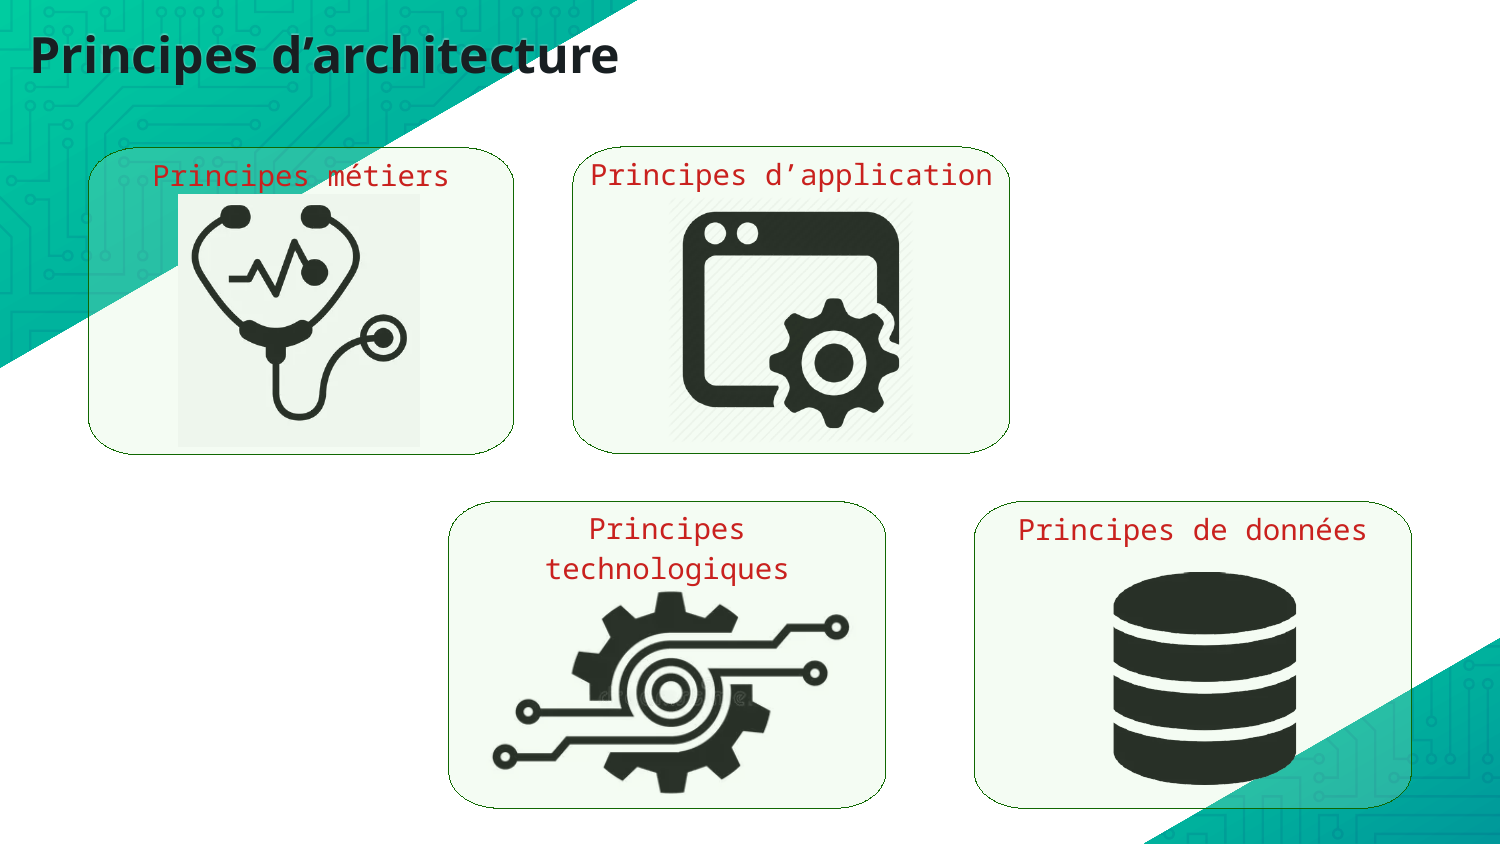

# Principes d’architecture
Principes d’application
Principes métiers
Principes technologiques
Principes de données